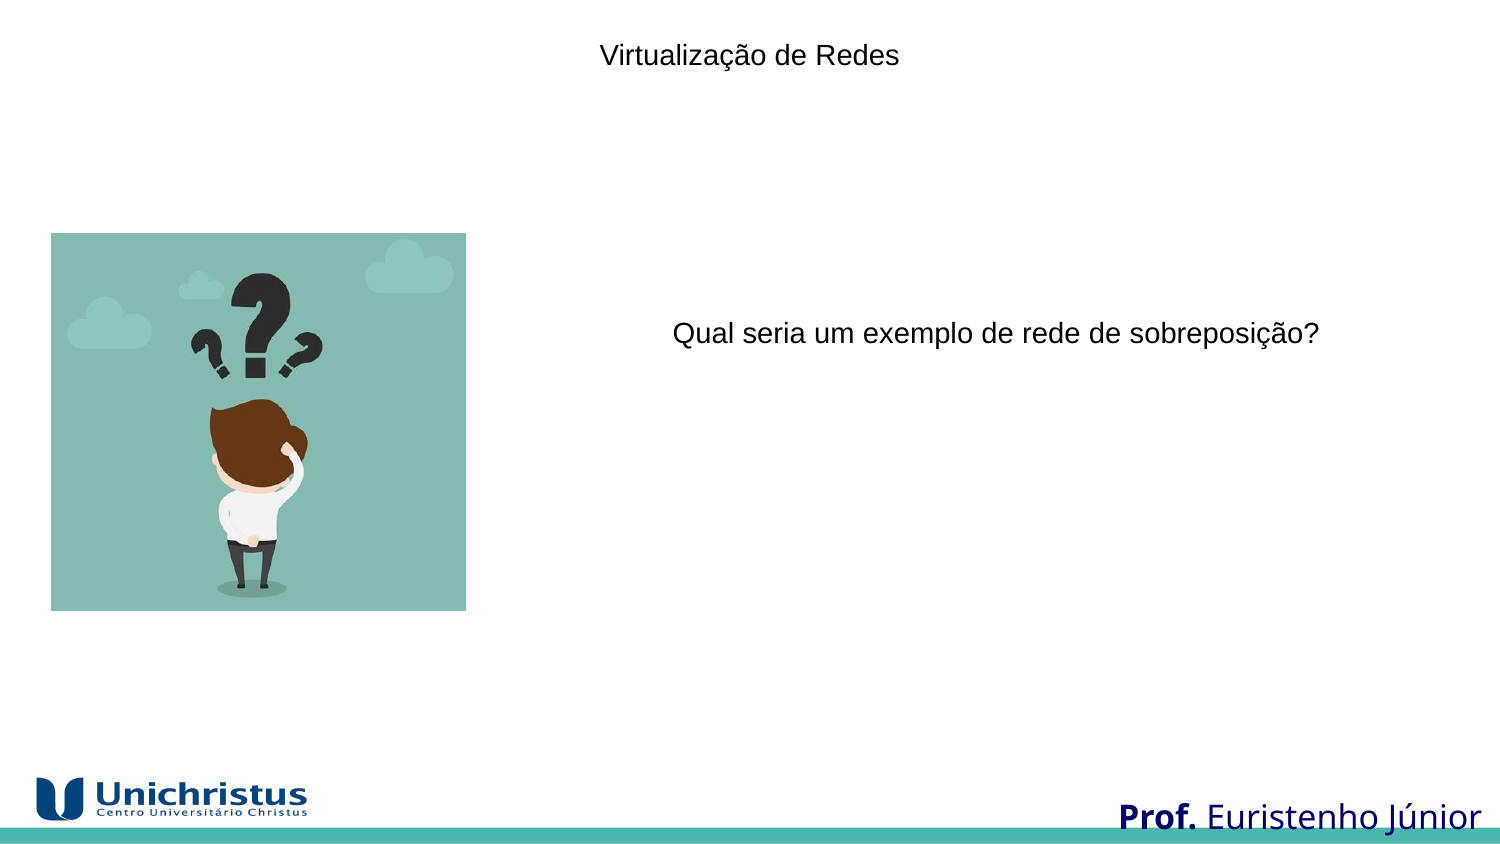

# Virtualização de Redes
Qual seria um exemplo de rede de sobreposição?